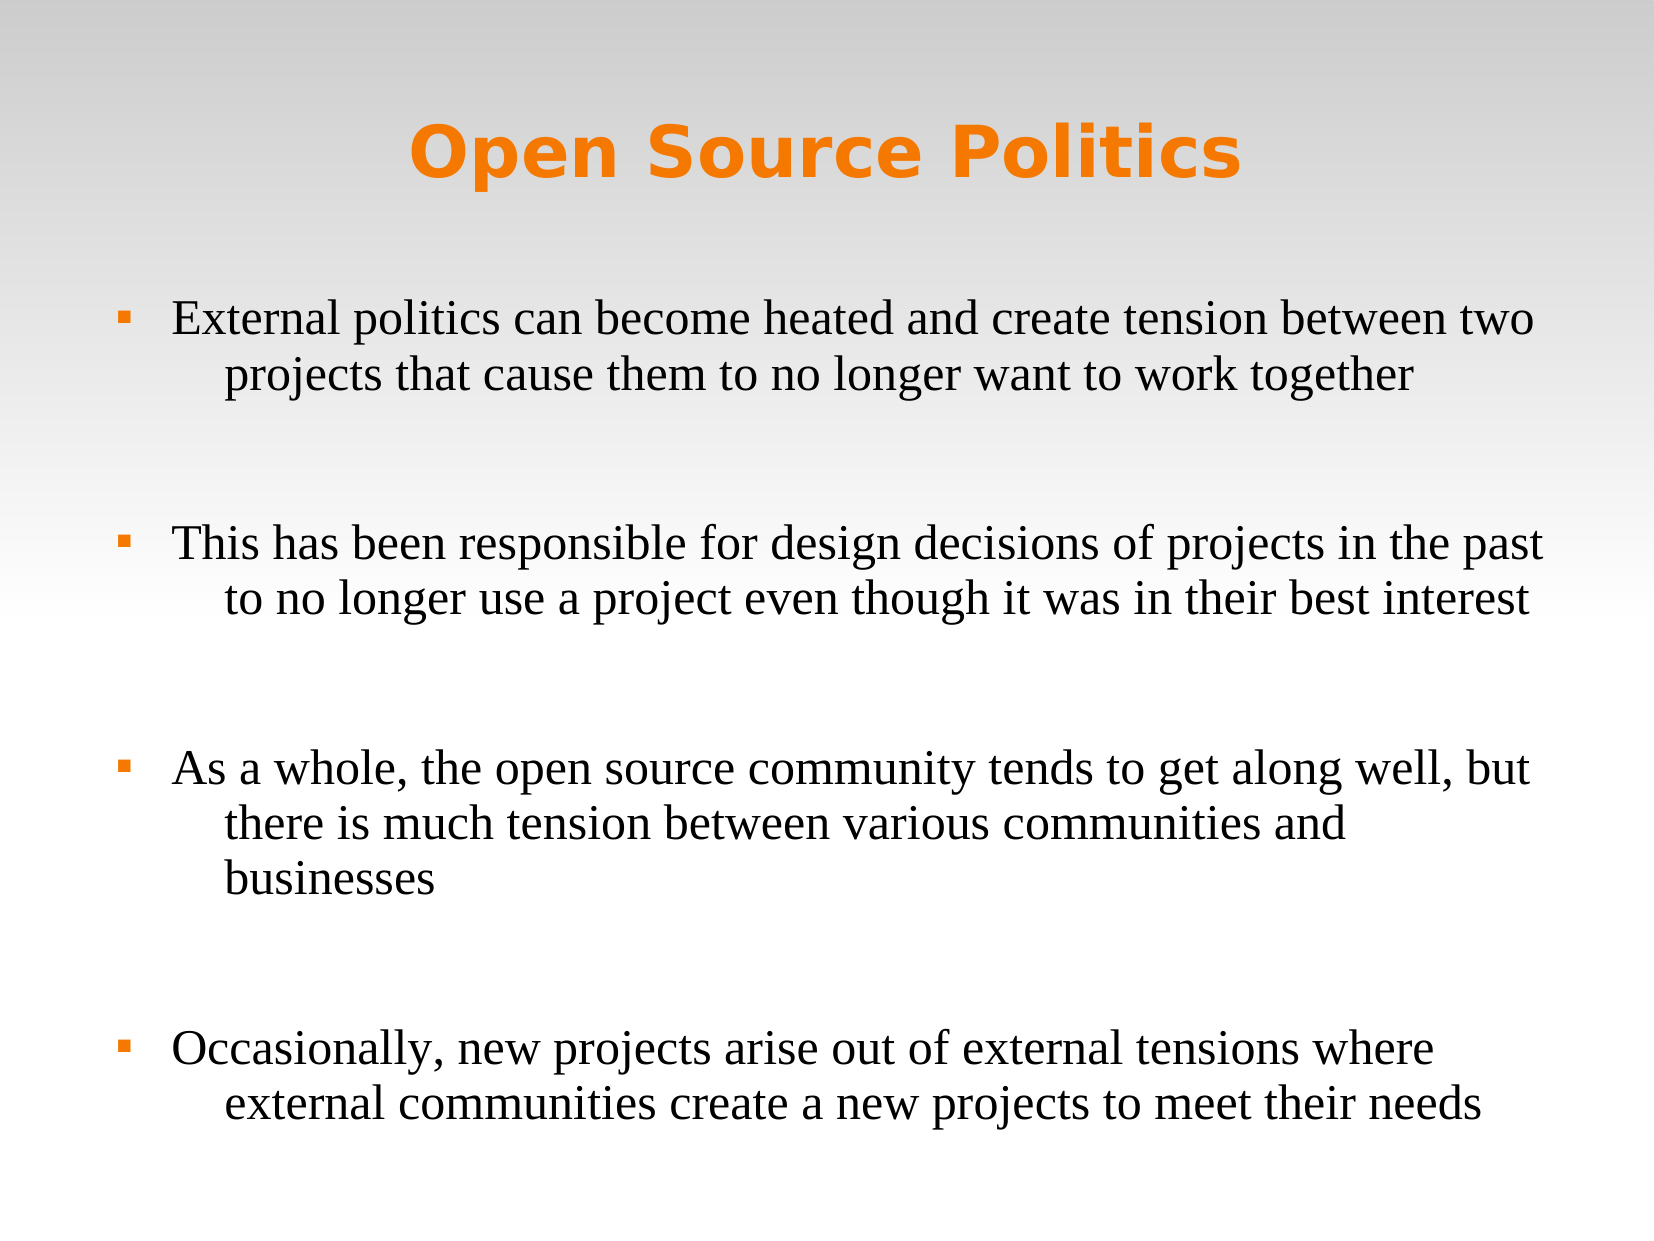

# Open Source Politics
External politics can become heated and create tension between two projects that cause them to no longer want to work together
This has been responsible for design decisions of projects in the past to no longer use a project even though it was in their best interest
As a whole, the open source community tends to get along well, but there is much tension between various communities and businesses
Occasionally, new projects arise out of external tensions where external communities create a new projects to meet their needs